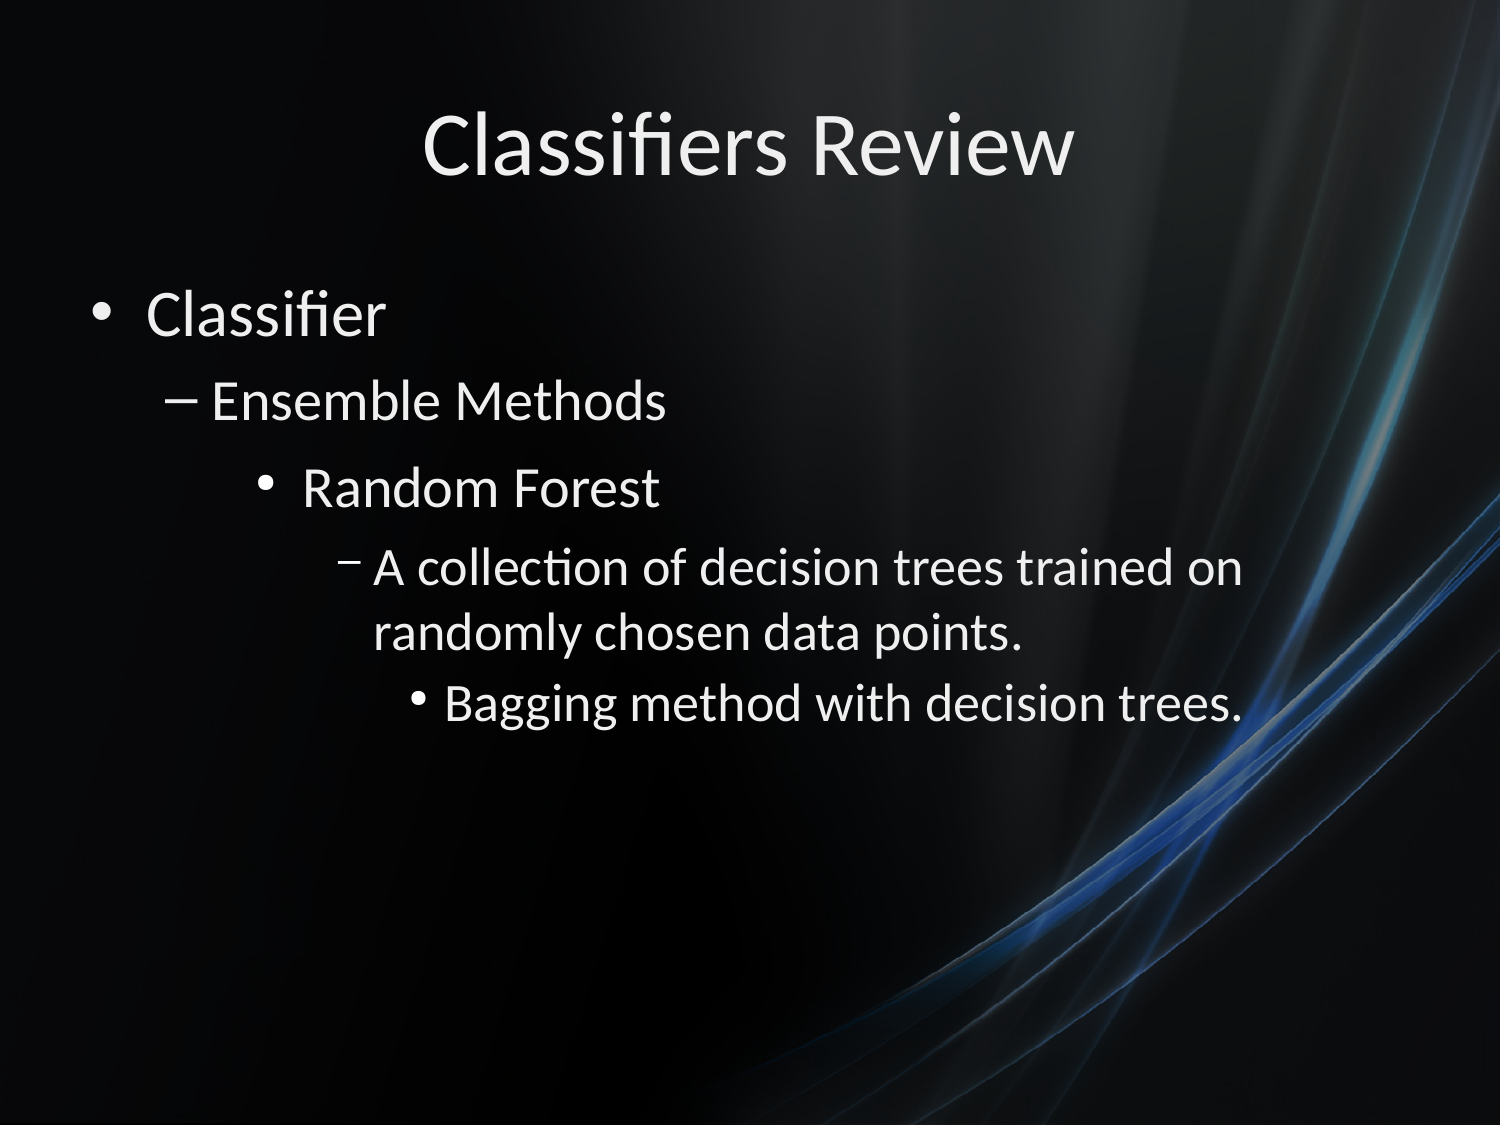

# Classifiers Review
Classifier
Ensemble Methods
Random Forest
A collection of decision trees trained on randomly chosen data points.
Bagging method with decision trees.